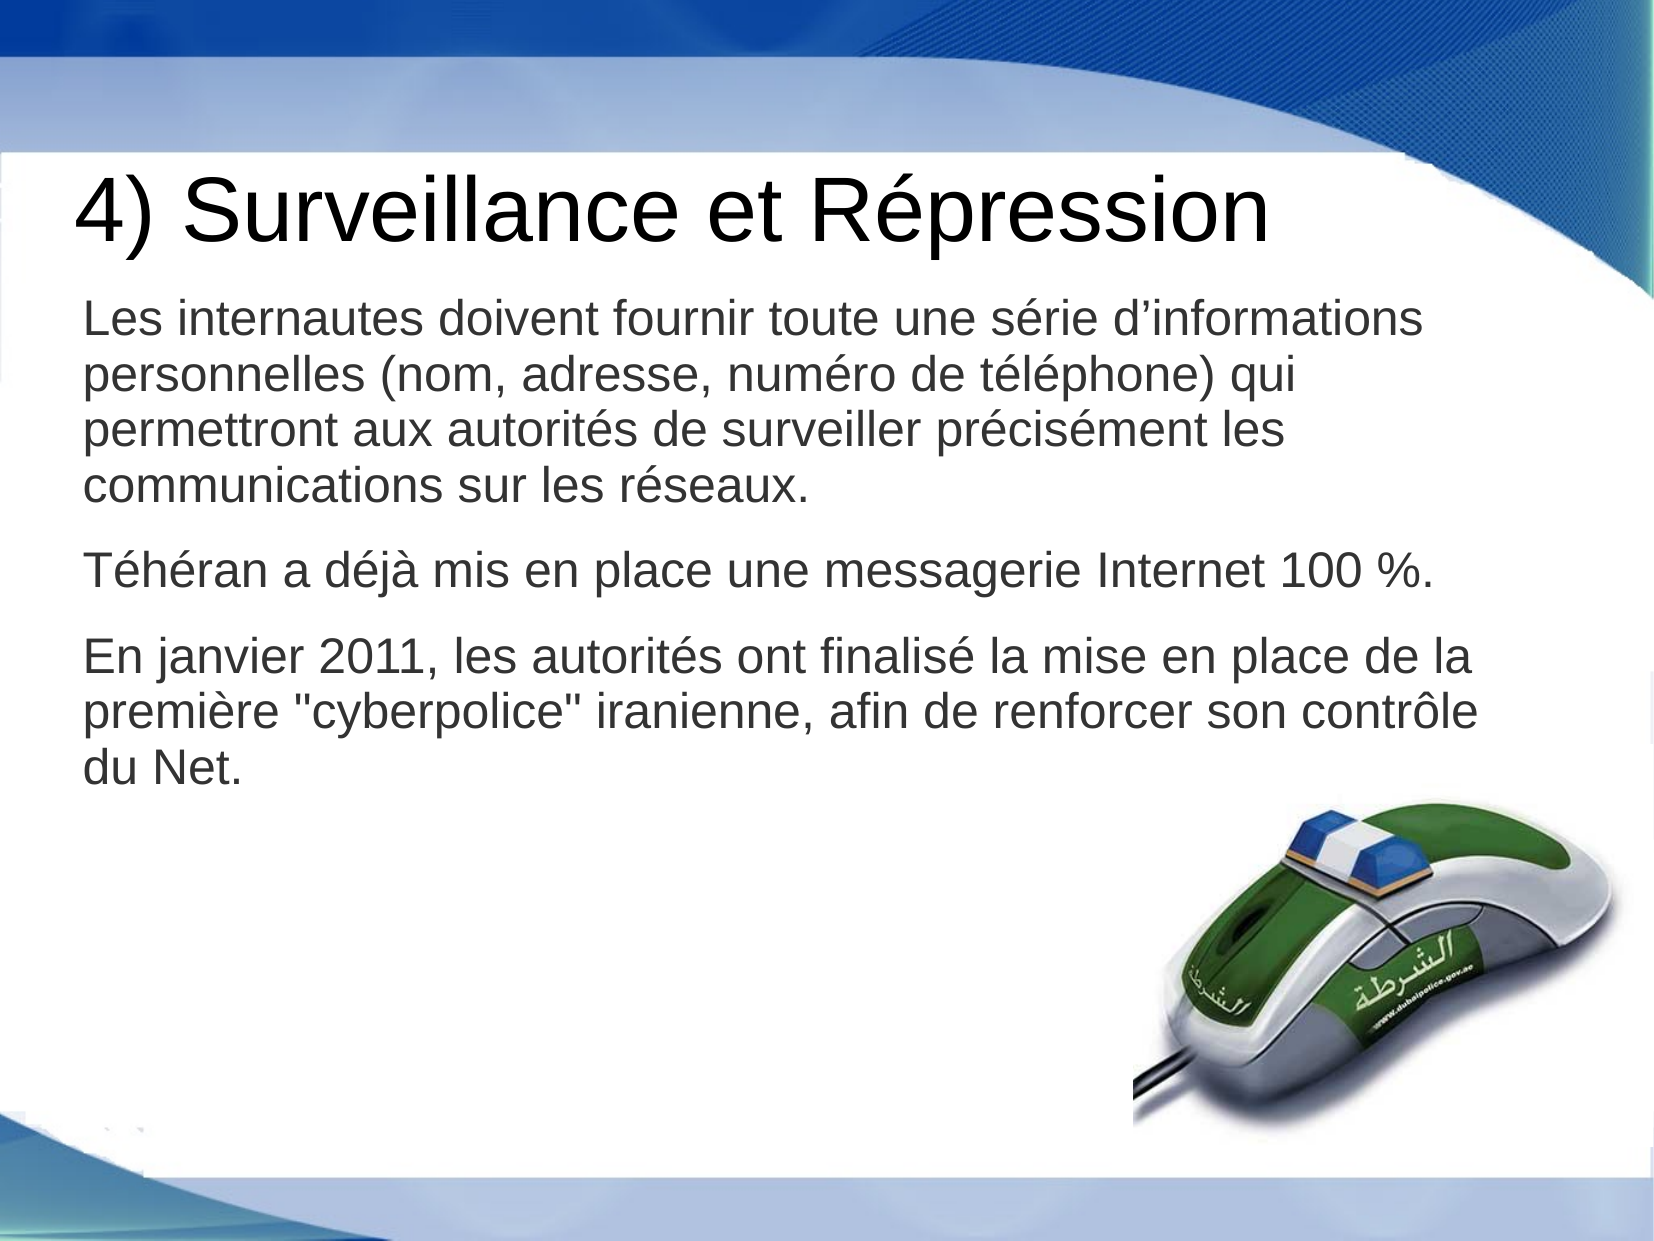

# 4) Surveillance et Répression
Les internautes doivent fournir toute une série d’informations personnelles (nom, adresse, numéro de téléphone) qui permettront aux autorités de surveiller précisément les communications sur les réseaux.
Téhéran a déjà mis en place une messagerie Internet 100 %.
En janvier 2011, les autorités ont finalisé la mise en place de la première "cyberpolice" iranienne, afin de renforcer son contrôle du Net.